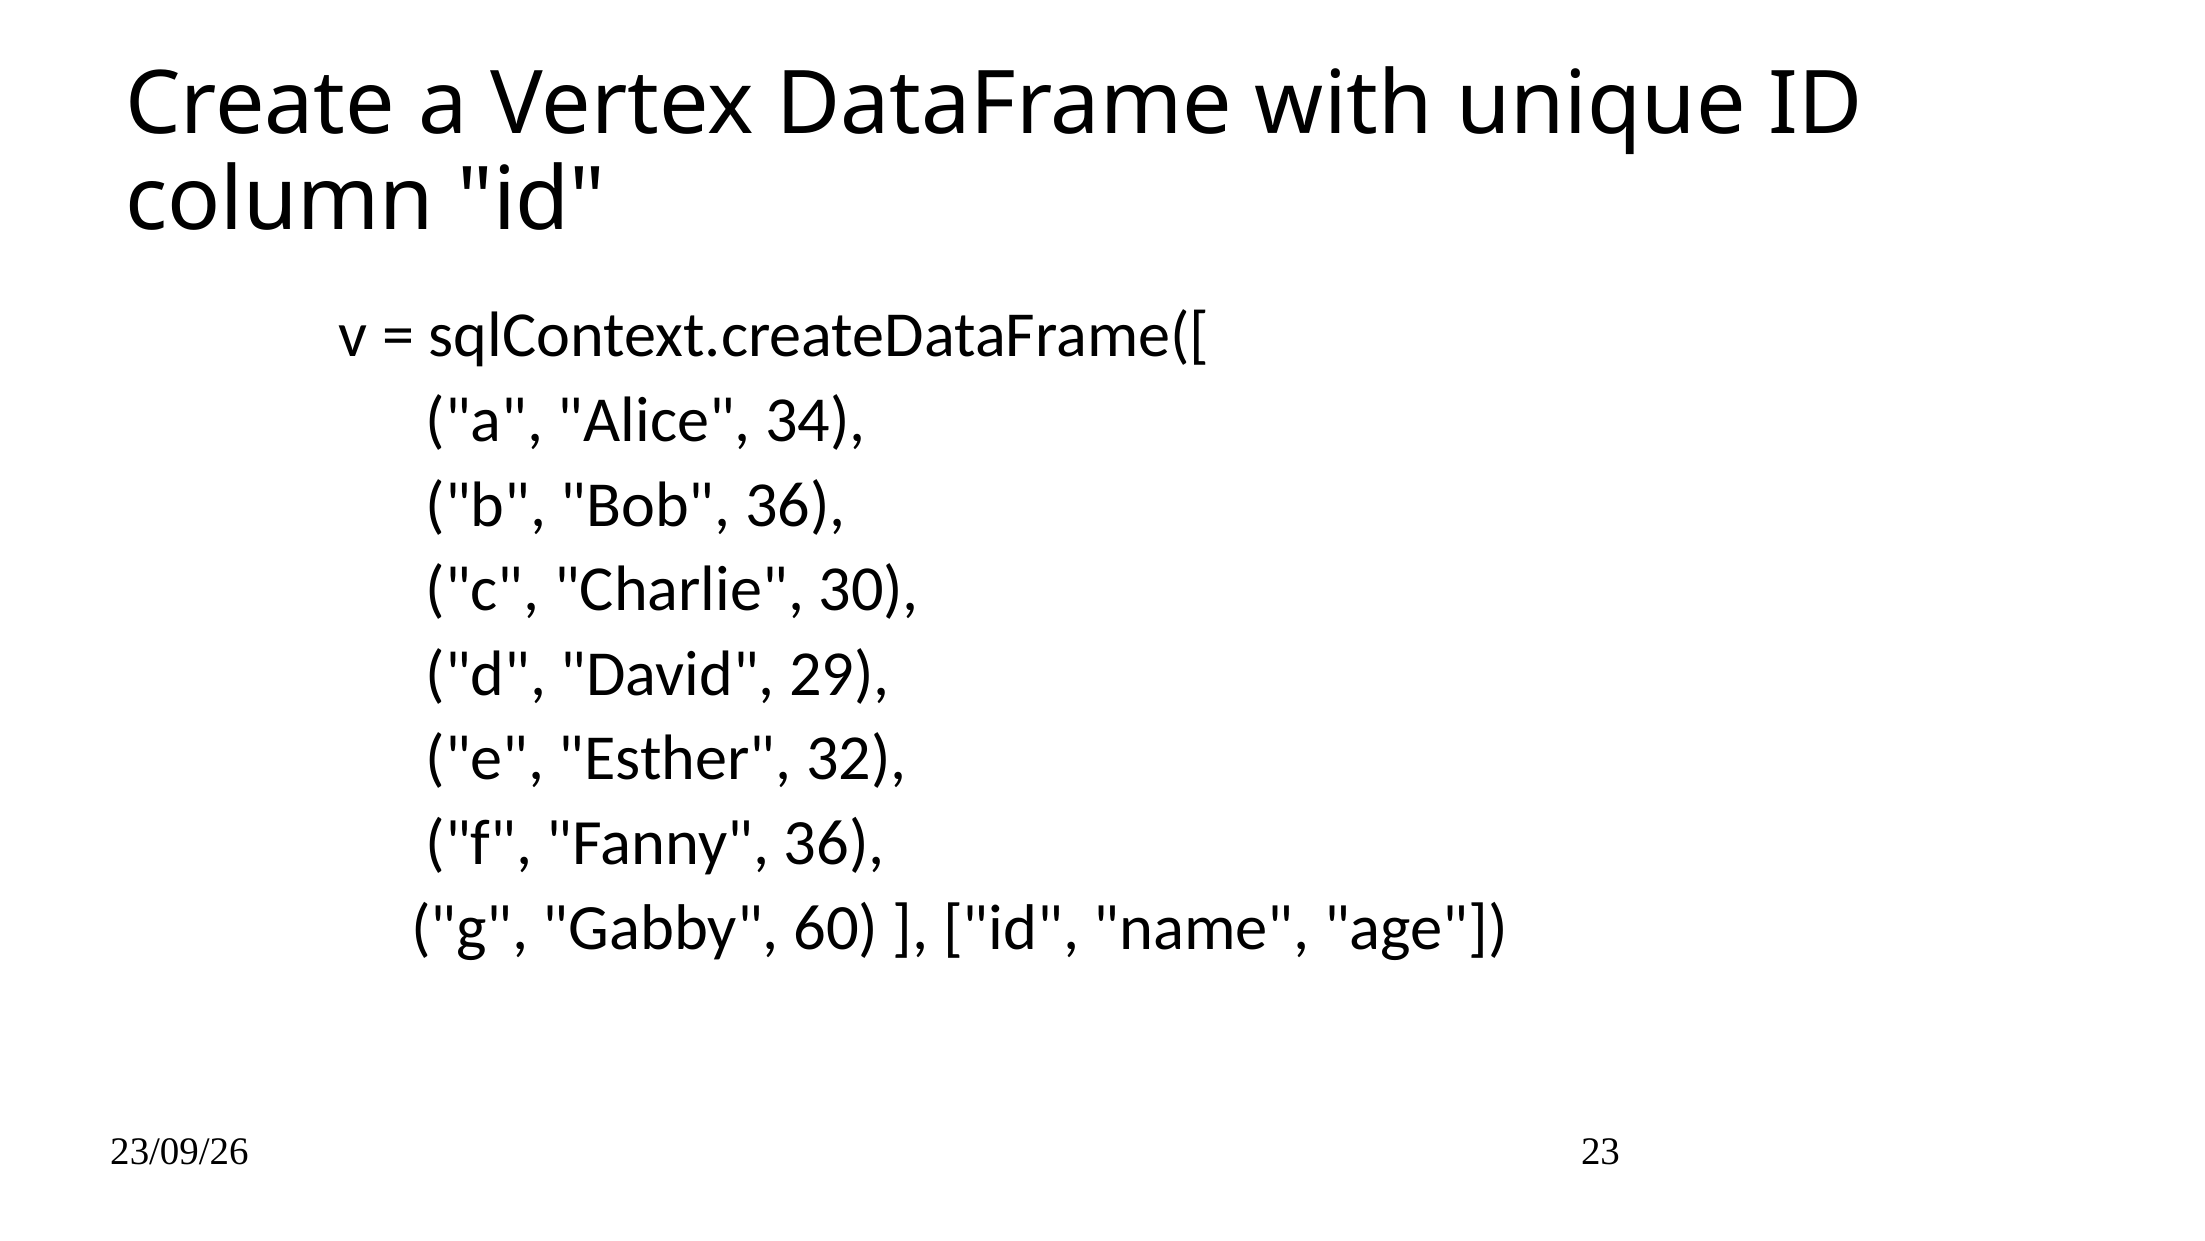

# Create a Vertex DataFrame with unique ID column "id"
v = sqlContext.createDataFrame([
 ("a", "Alice", 34),
 ("b", "Bob", 36),
 ("c", "Charlie", 30),
 ("d", "David", 29),
 ("e", "Esther", 32),
 ("f", "Fanny", 36),
 ("g", "Gabby", 60) ], ["id", "name", "age"])